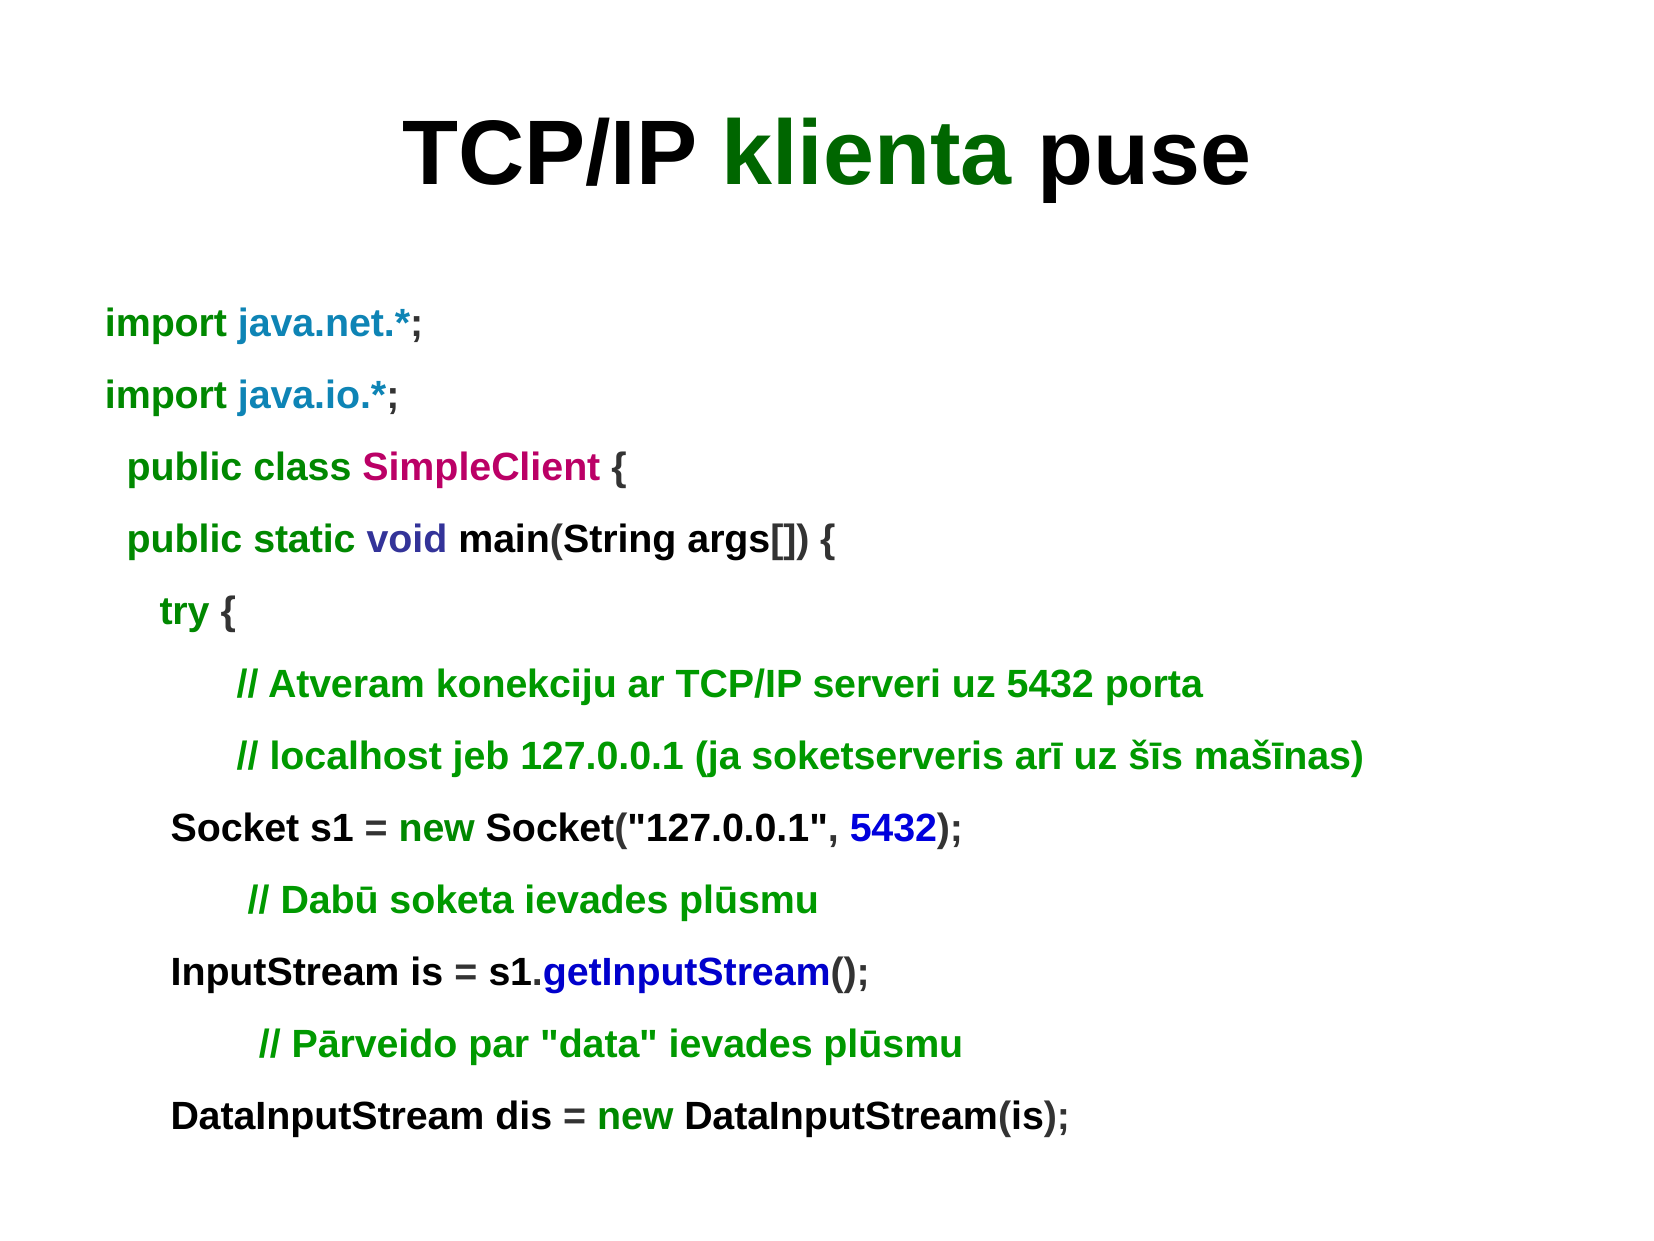

# TCP/IP klienta puse
 import java.net.*;
 import java.io.*;
 public class SimpleClient {
 public static void main(String args[]) {
 try {
 // Atveram konekciju ar TCP/IP serveri uz 5432 porta
 // localhost jeb 127.0.0.1 (ja soketserveris arī uz šīs mašīnas)
 Socket s1 = new Socket("127.0.0.1", 5432);
 // Dabū soketa ievades plūsmu
 InputStream is = s1.getInputStream();
 // Pārveido par "data" ievades plūsmu
 DataInputStream dis = new DataInputStream(is);